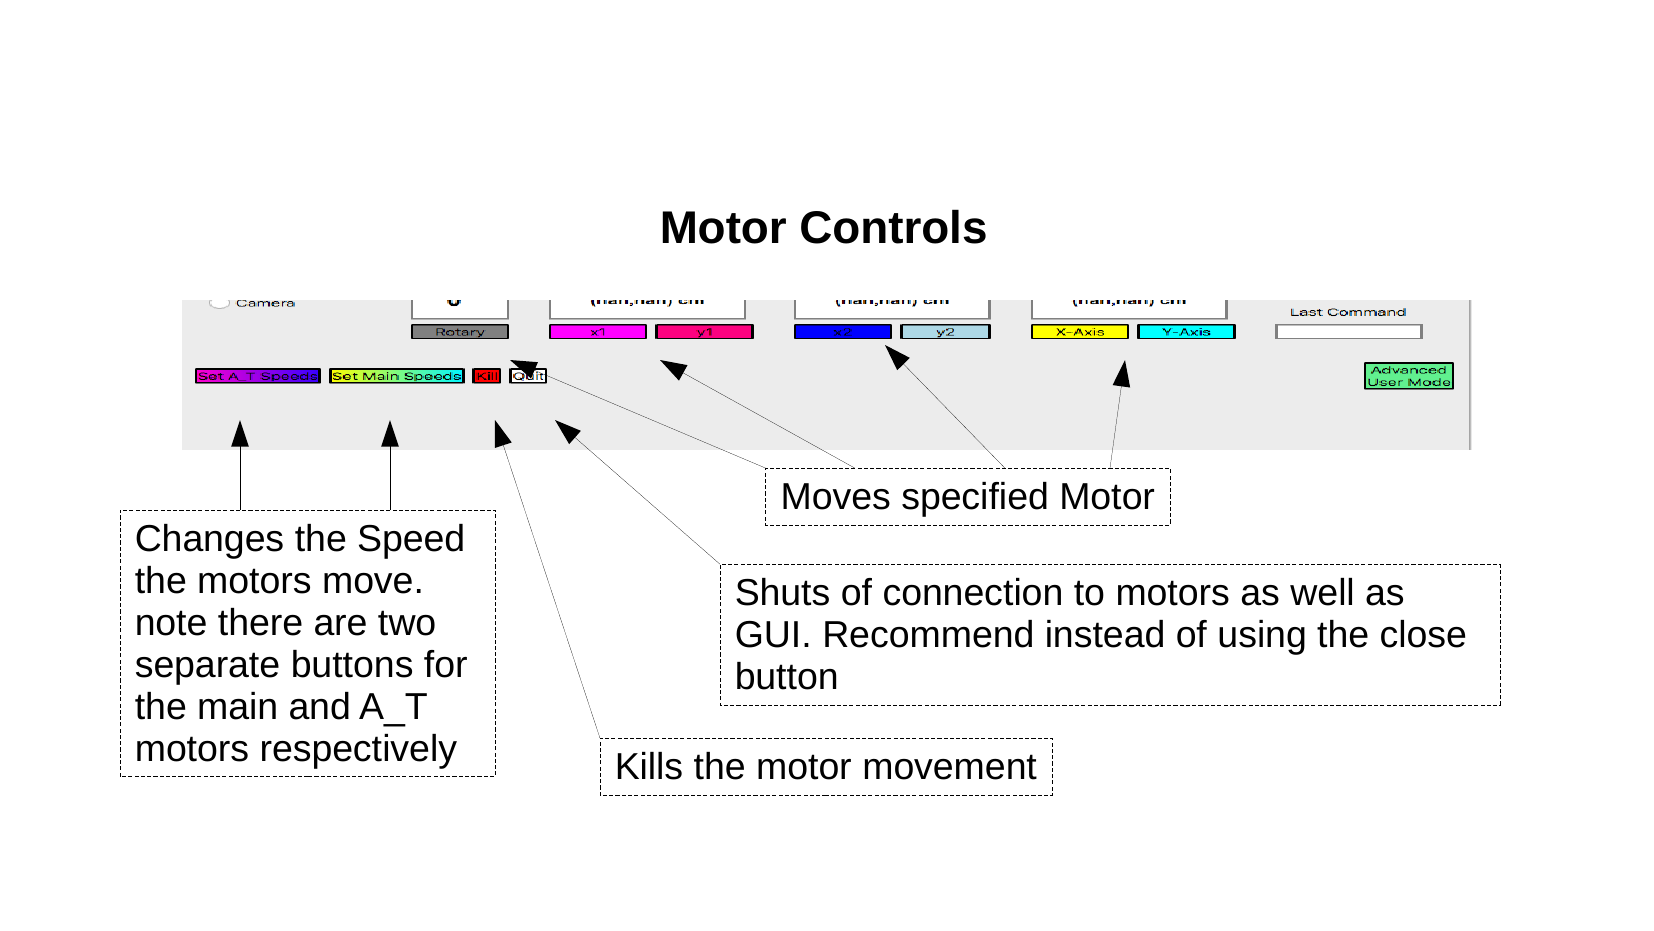

Motor Controls
Moves specified Motor
Changes the Speed the motors move. note there are two separate buttons for the main and A_T motors respectively
Shuts of connection to motors as well as GUI. Recommend instead of using the close button
Kills the motor movement